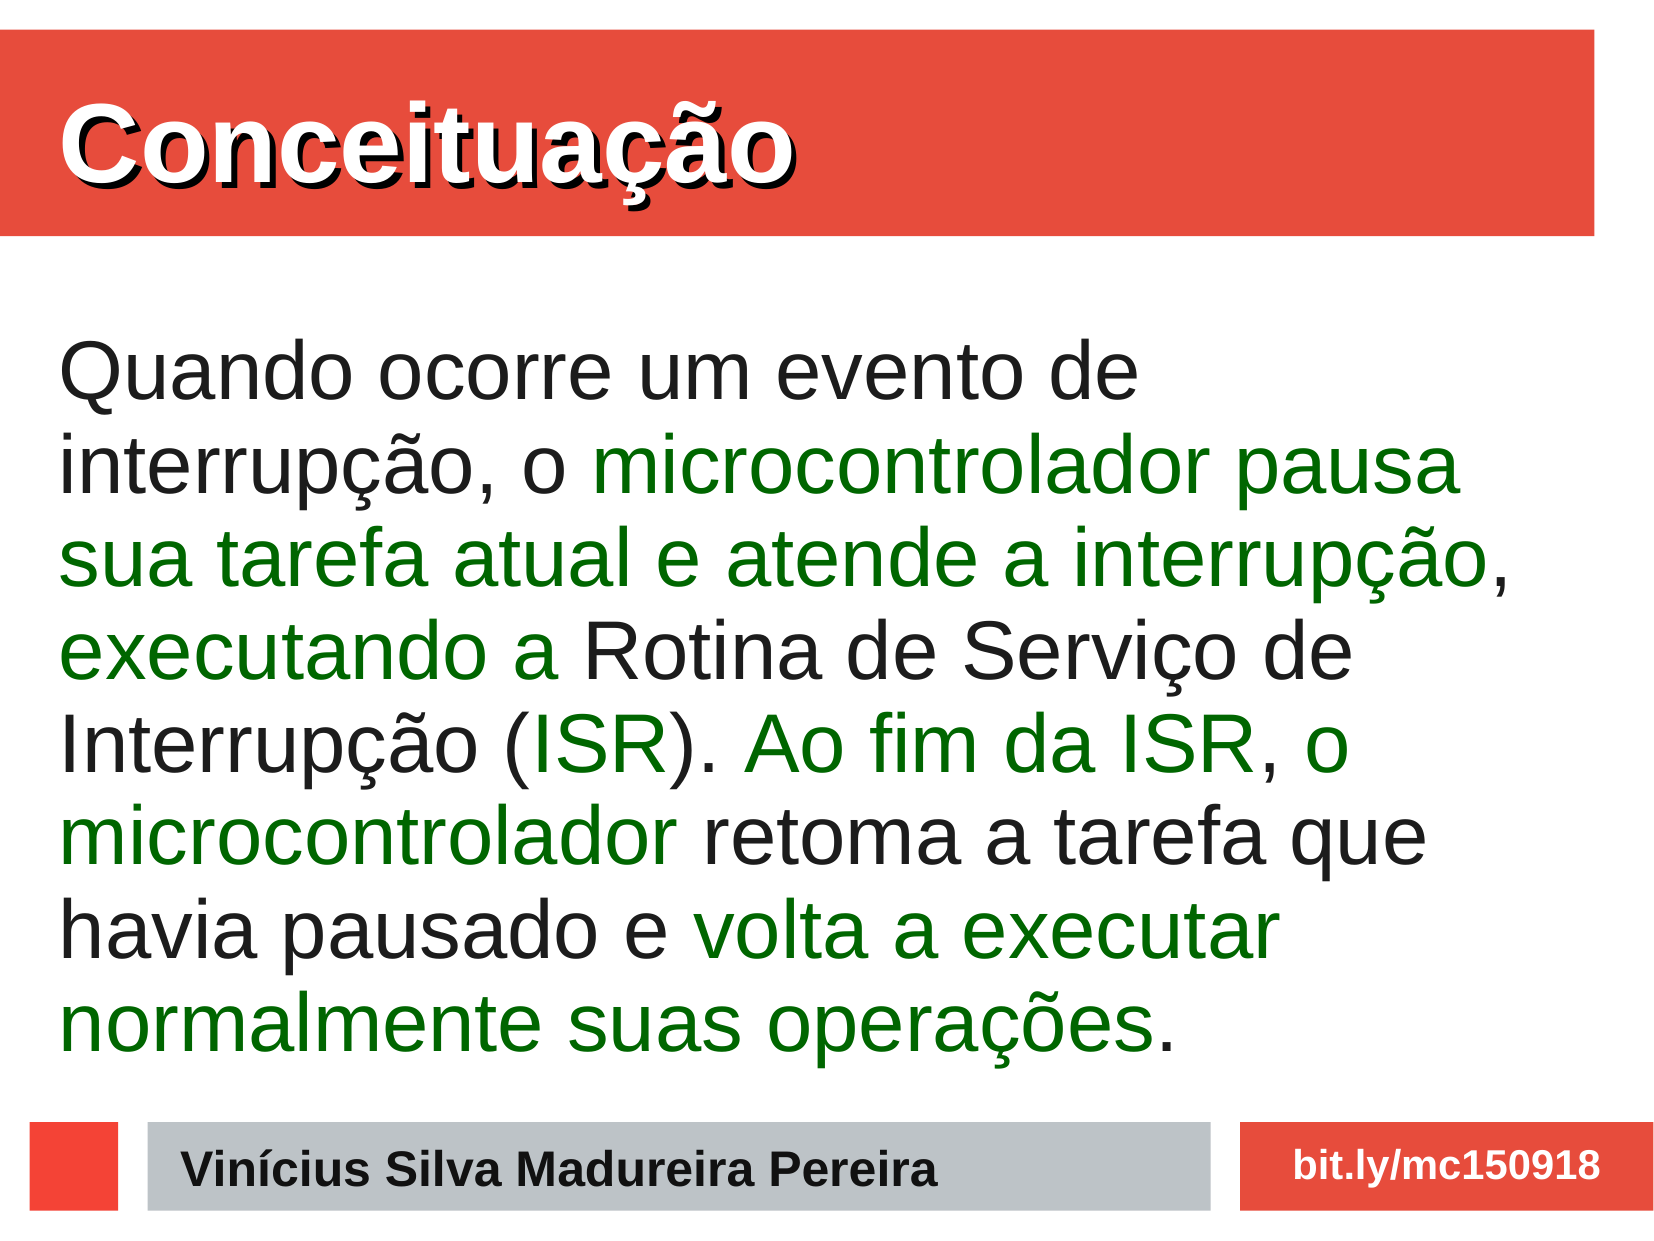

# Conceituação
Quando ocorre um evento de interrupção, o microcontrolador pausa sua tarefa atual e atende a interrupção, executando a Rotina de Serviço de Interrupção (ISR). Ao fim da ISR, o microcontrolador retoma a tarefa que havia pausado e volta a executar normalmente suas operações.
Vinícius Silva Madureira Pereira
bit.ly/mc150918